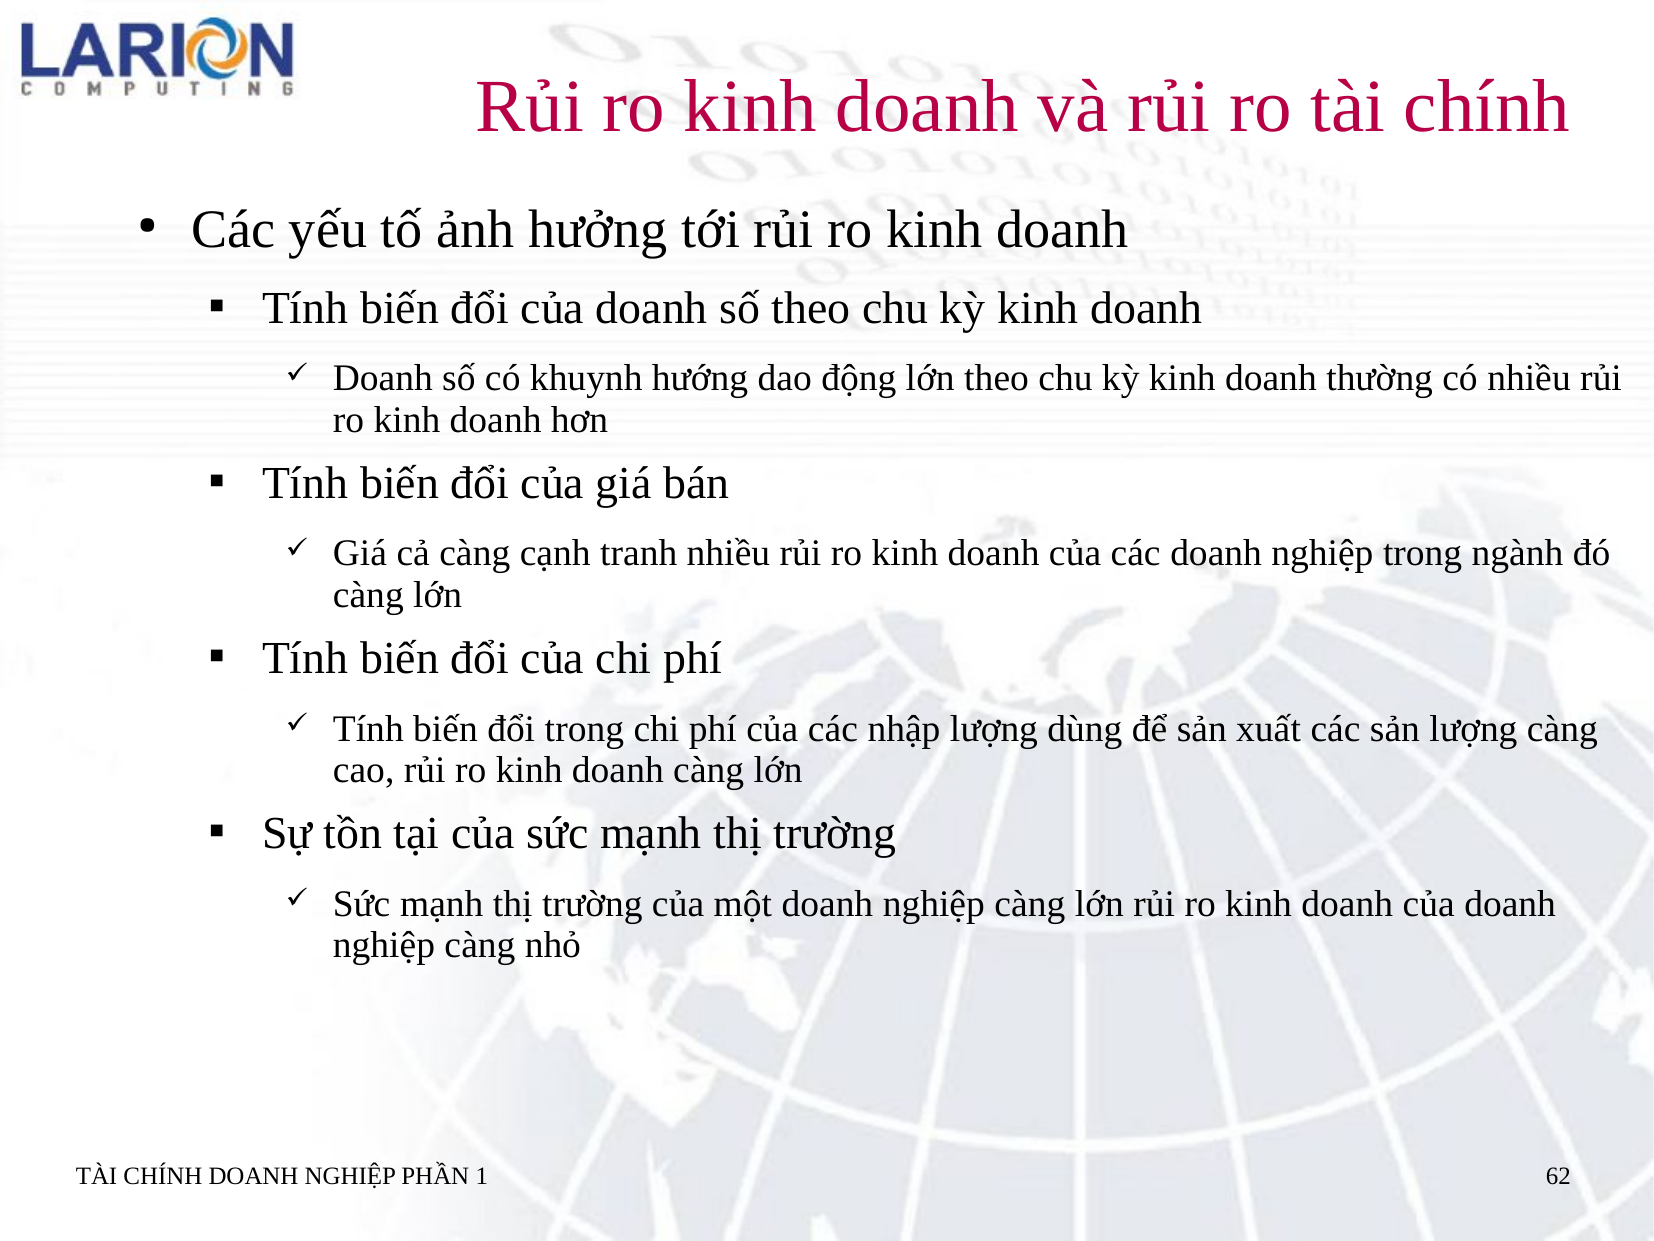

# Rủi ro kinh doanh và rủi ro tài chính
Các yếu tố ảnh hưởng tới rủi ro kinh doanh
Tính biến đổi của doanh số theo chu kỳ kinh doanh
Doanh số có khuynh hướng dao động lớn theo chu kỳ kinh doanh thường có nhiều rủi ro kinh doanh hơn
Tính biến đổi của giá bán
Giá cả càng cạnh tranh nhiều rủi ro kinh doanh của các doanh nghiệp trong ngành đó càng lớn
Tính biến đổi của chi phí
Tính biến đổi trong chi phí của các nhập lượng dùng để sản xuất các sản lượng càng cao, rủi ro kinh doanh càng lớn
Sự tồn tại của sức mạnh thị trường
Sức mạnh thị trường của một doanh nghiệp càng lớn rủi ro kinh doanh của doanh nghiệp càng nhỏ
TÀI CHÍNH DOANH NGHIỆP PHẦN 1
62